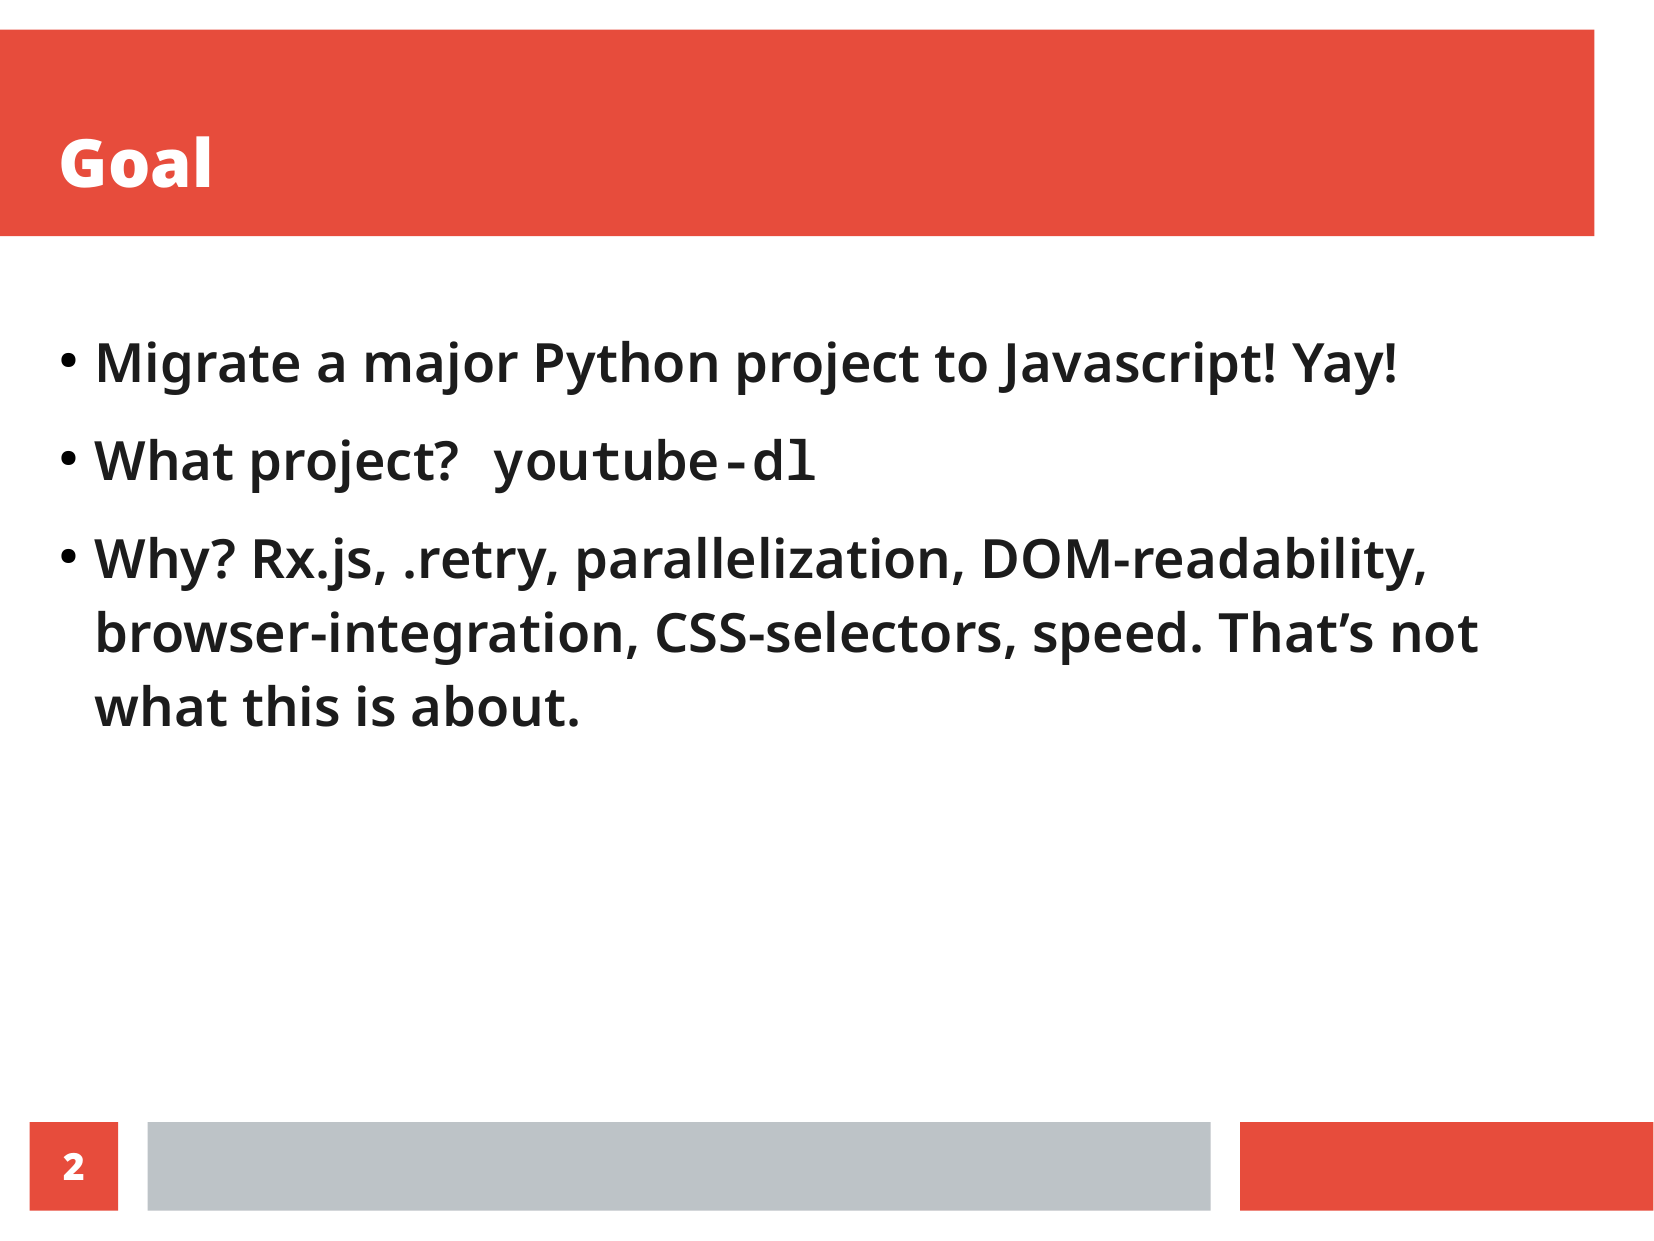

# Goal
Migrate a major Python project to Javascript! Yay!
What project? youtube-dl
Why? Rx.js, .retry, parallelization, DOM-readability, browser-integration, CSS-selectors, speed. That’s not what this is about.
2